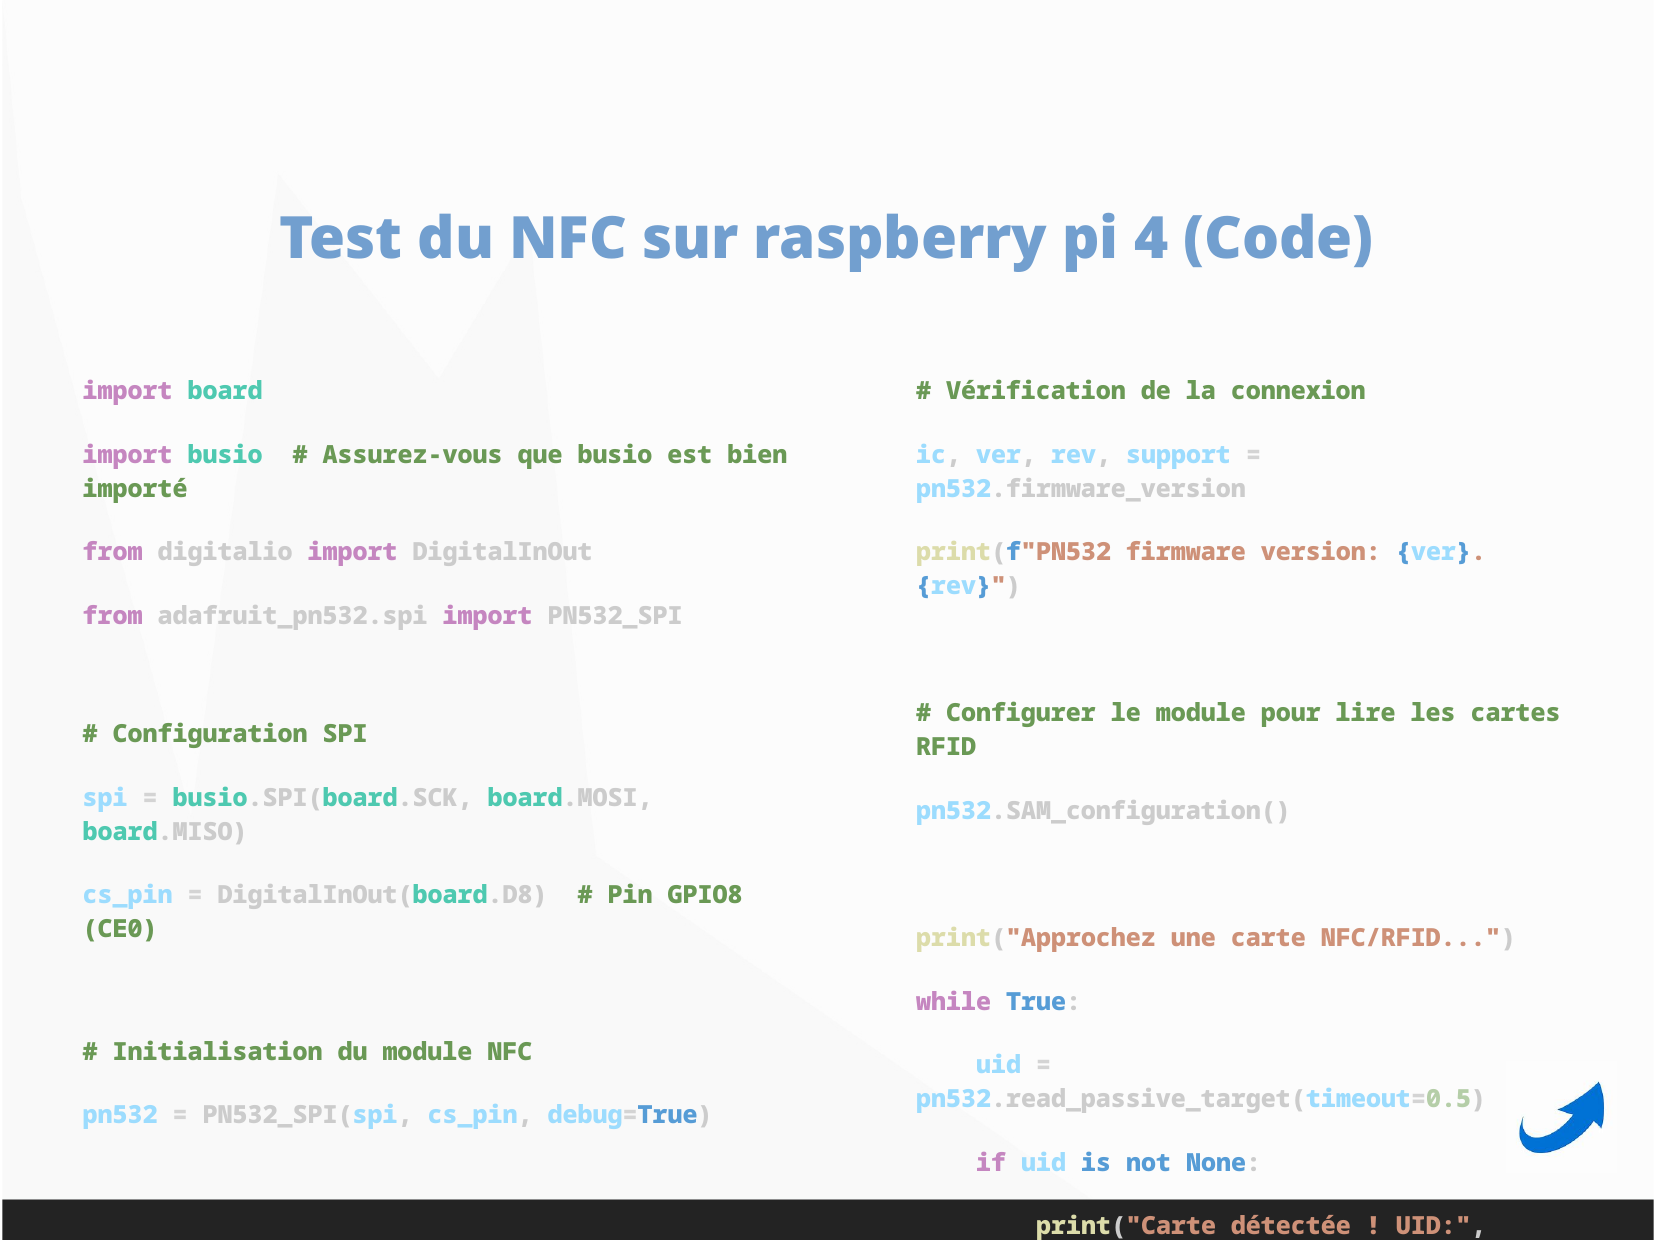

Test du NFC sur raspberry pi 4 (Code)
# import board
import busio  # Assurez-vous que busio est bien importé
from digitalio import DigitalInOut
from adafruit_pn532.spi import PN532_SPI
# Configuration SPI
spi = busio.SPI(board.SCK, board.MOSI, board.MISO)
cs_pin = DigitalInOut(board.D8)  # Pin GPIO8 (CE0)
# Initialisation du module NFC
pn532 = PN532_SPI(spi, cs_pin, debug=True)
# Vérification de la connexion
ic, ver, rev, support = pn532.firmware_version
print(f"PN532 firmware version: {ver}.{rev}")
# Configurer le module pour lire les cartes RFID
pn532.SAM_configuration()
print("Approchez une carte NFC/RFID...")
while True:
    uid = pn532.read_passive_target(timeout=0.5)
    if uid is not None:
        print("Carte détectée ! UID:", [hex(i) for i in uid])